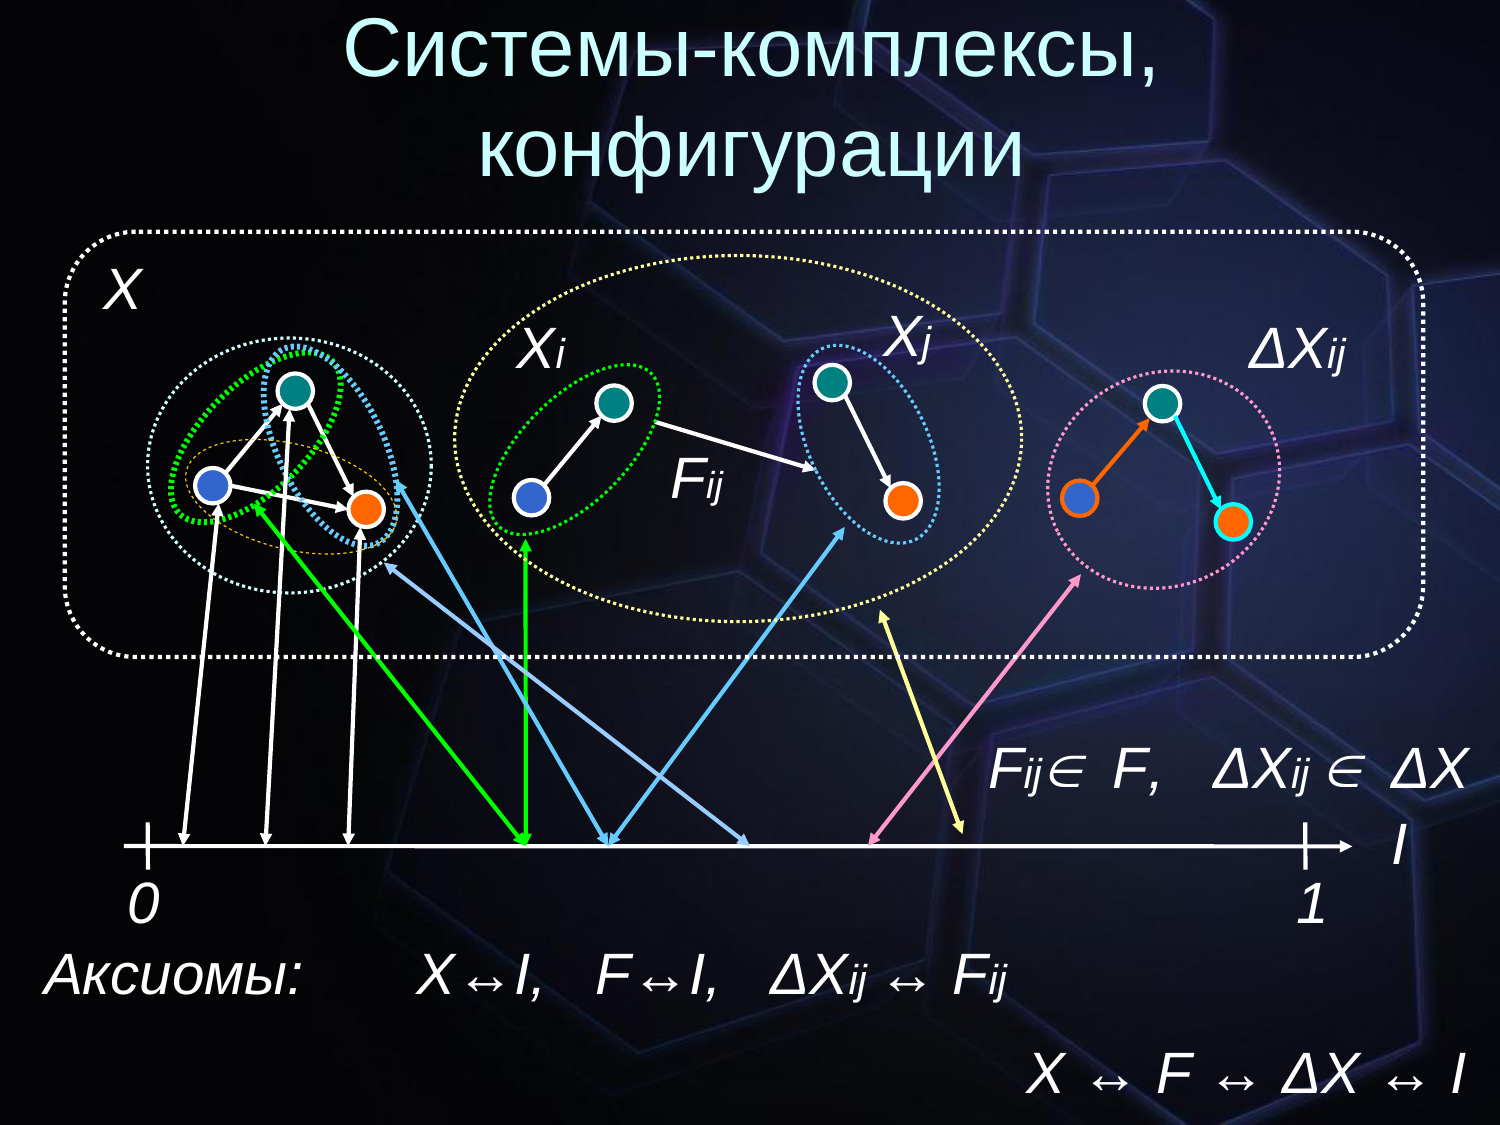

# Системы-комплексы, конфигурации
X
Xj
Xi
ΔXij
Fij
FijF, ΔXij ΔX
I
0
1
Аксиомы: X↔I, F↔I, ΔXij ↔ Fij
X ↔ F ↔ ΔX ↔ I